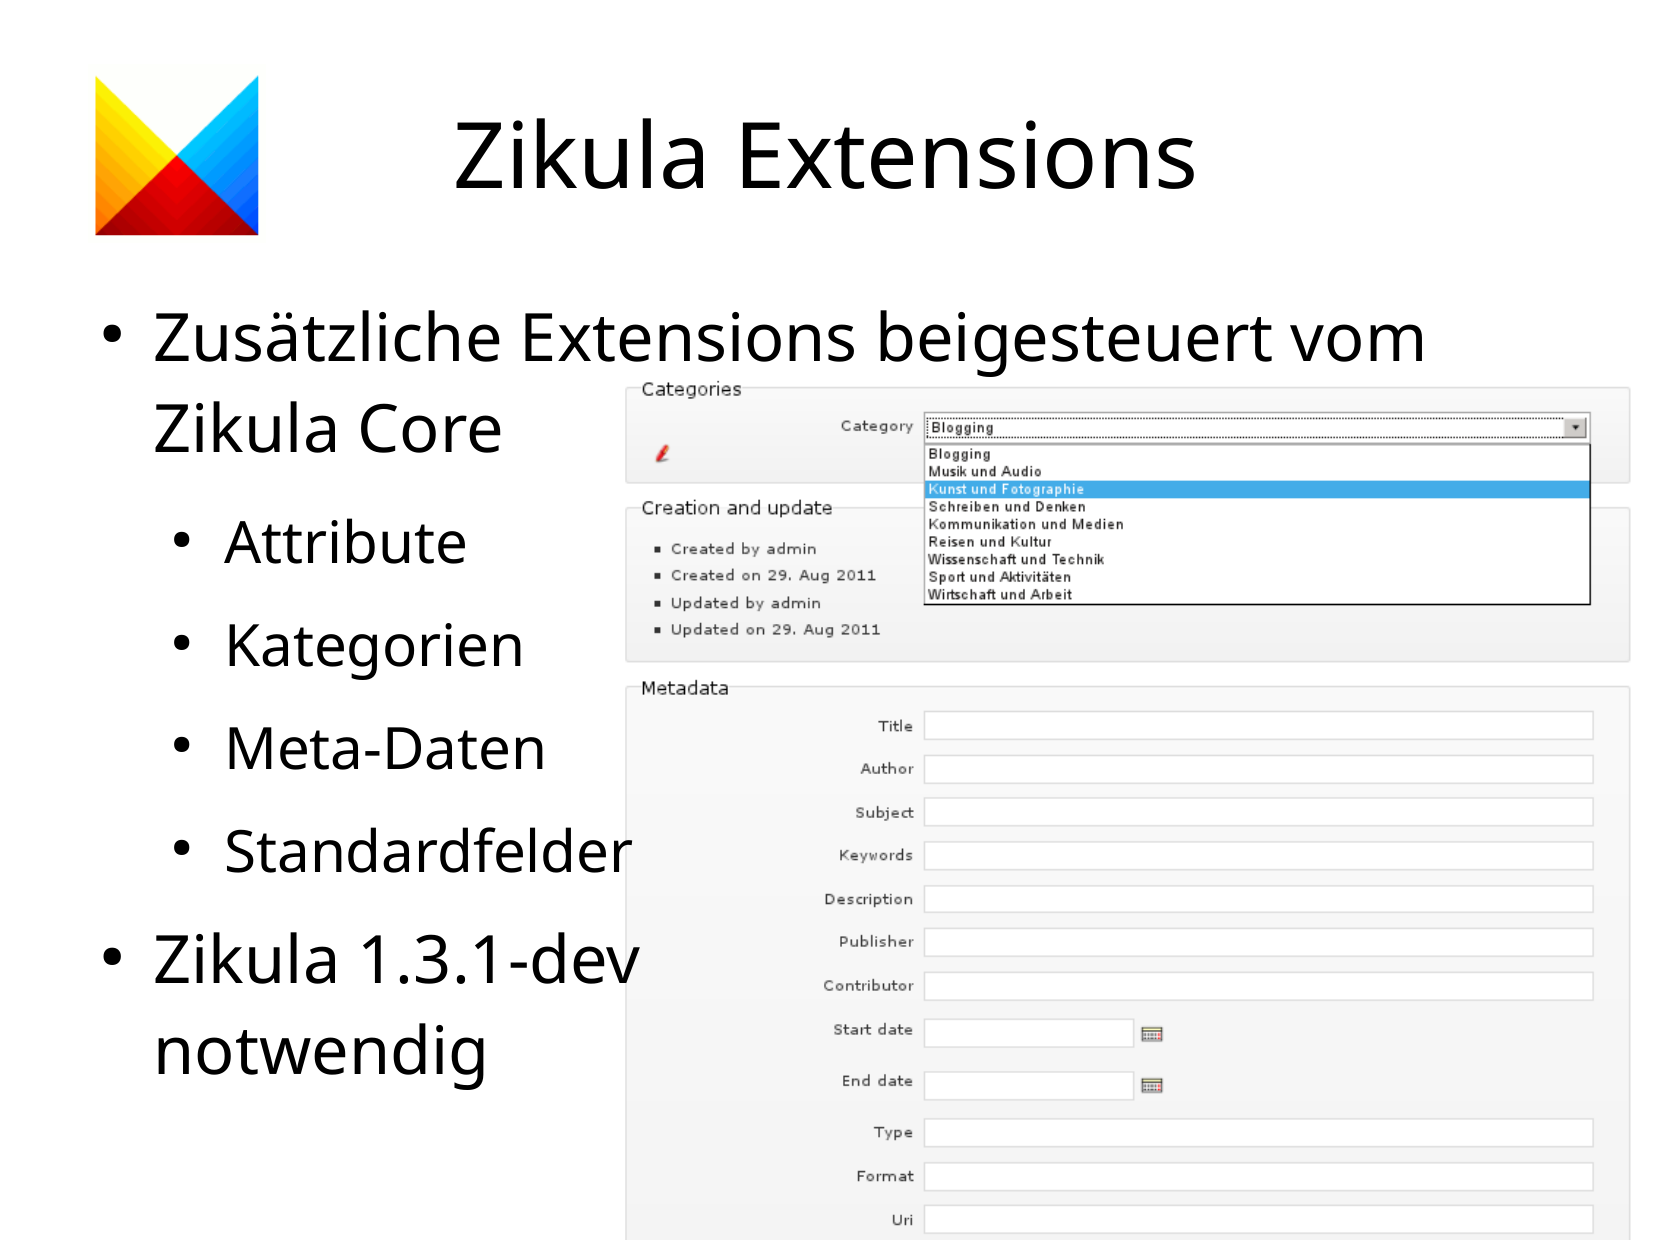

# Zikula Extensions
Zusätzliche Extensions beigesteuert vom Zikula Core
Attribute
Kategorien
Meta-Daten
Standardfelder
Zikula 1.3.1-dev
notwendig